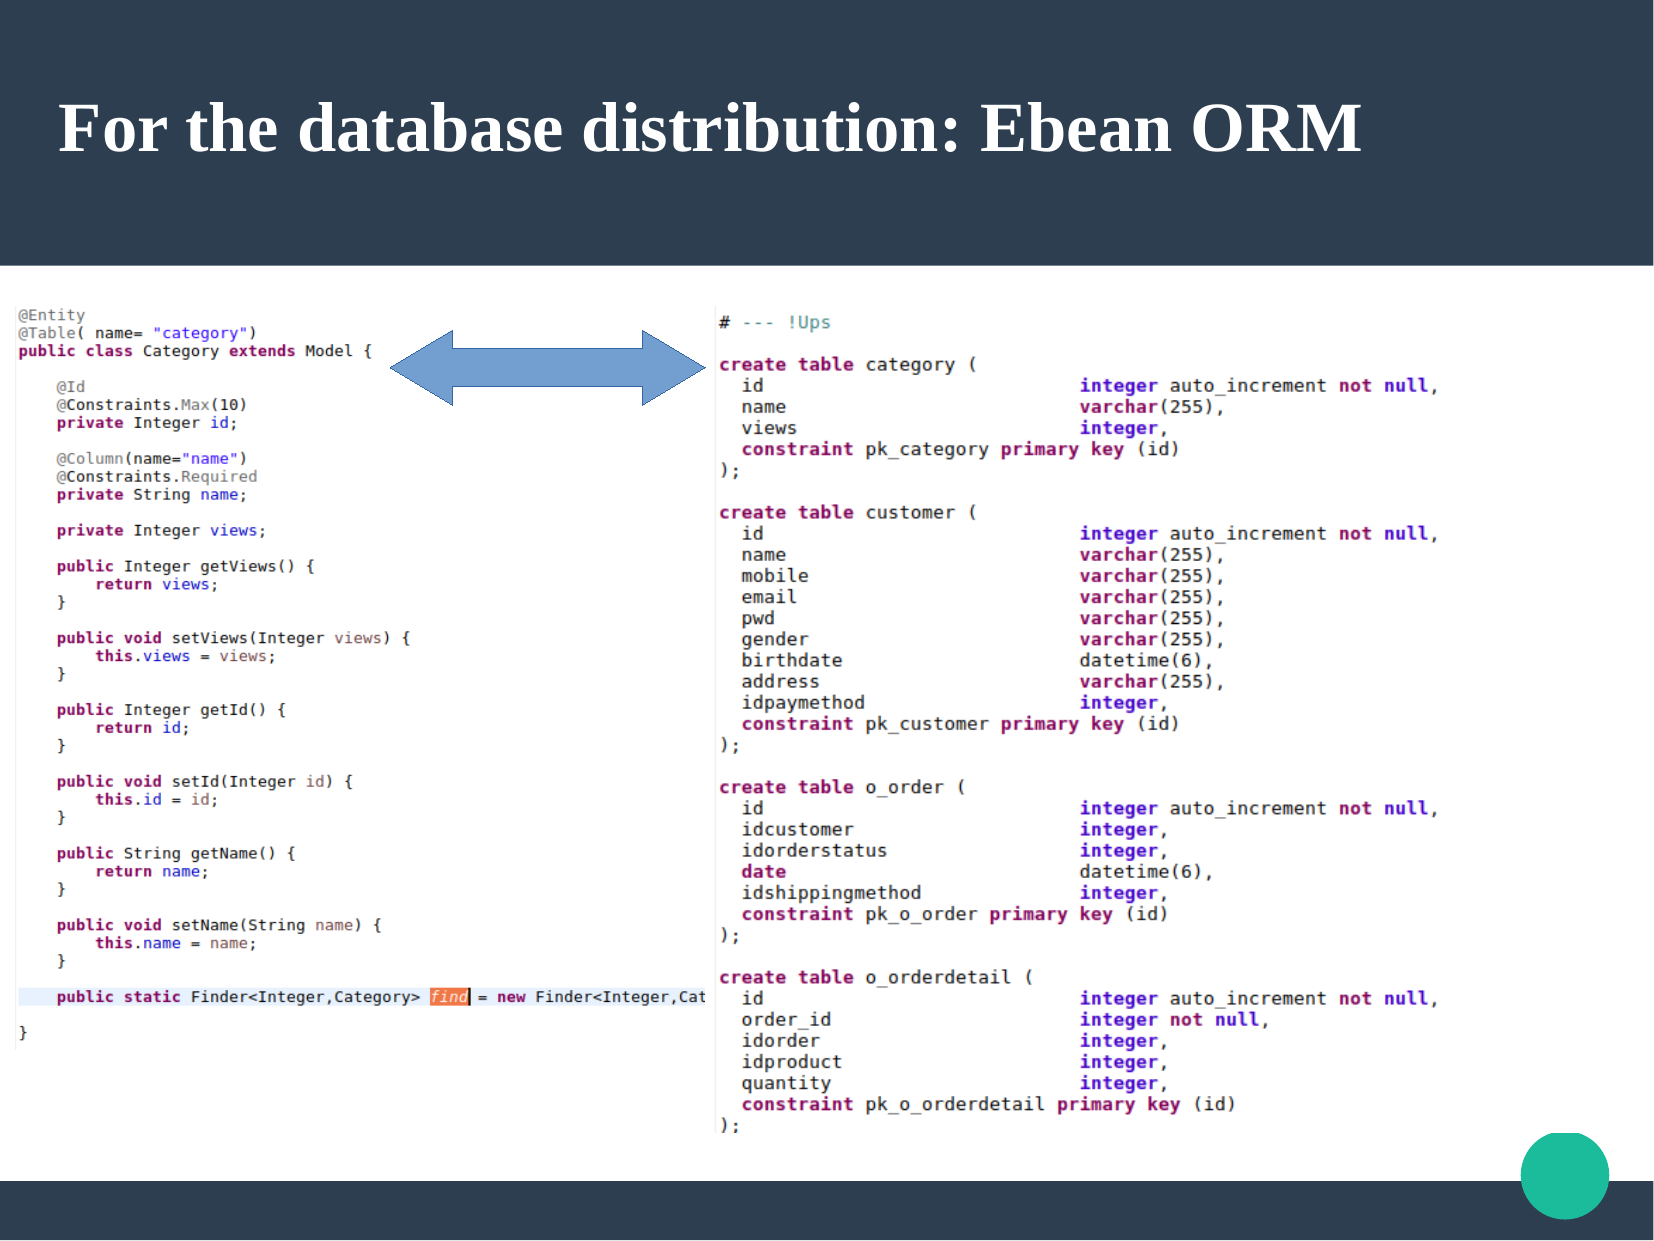

# For the database distribution: Ebean ORM